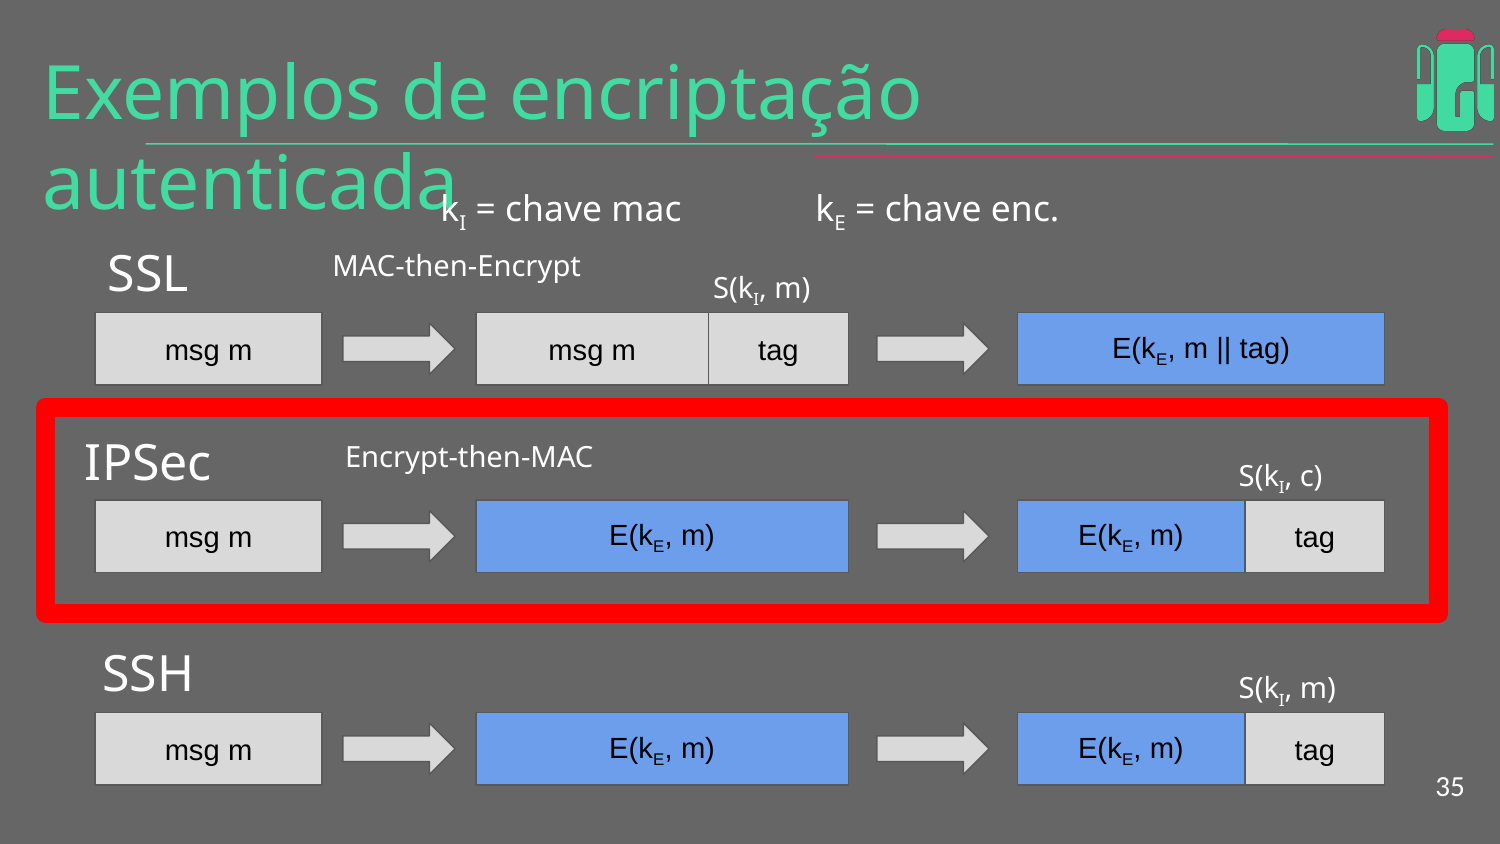

# Exemplos de encriptação autenticada
kI = chave mac		kE = chave enc.
SSL
MAC-then-Encrypt
S(kI, m)
msg m
msg m
tag
E(kE, m || tag)
IPSec
Encrypt-then-MAC
S(kI, c)
msg m
E(kE, m)
E(kE, m)
tag
SSH
S(kI, m)
msg m
E(kE, m)
E(kE, m)
tag